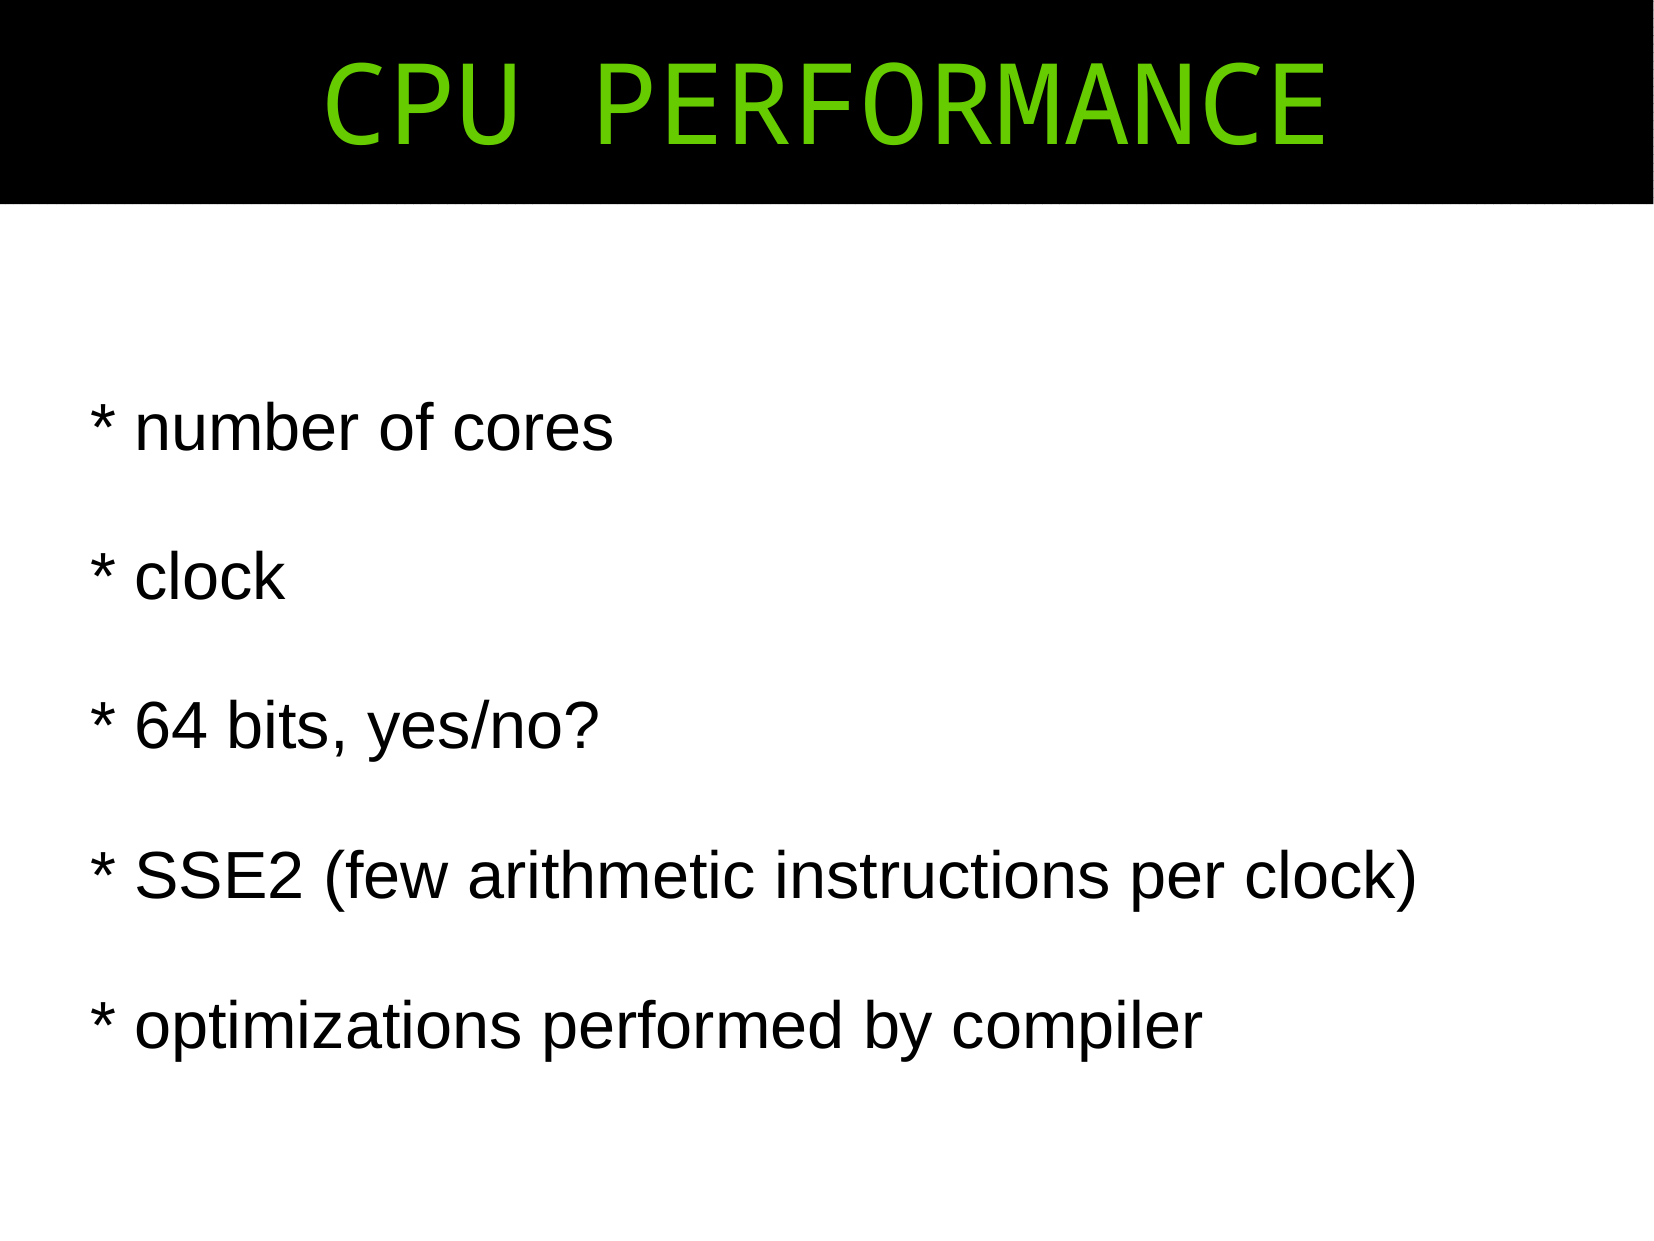

# CPU PERFORMANCE
* number of cores
* clock
* 64 bits, yes/no?
* SSE2 (few arithmetic instructions per clock)
* optimizations performed by compiler